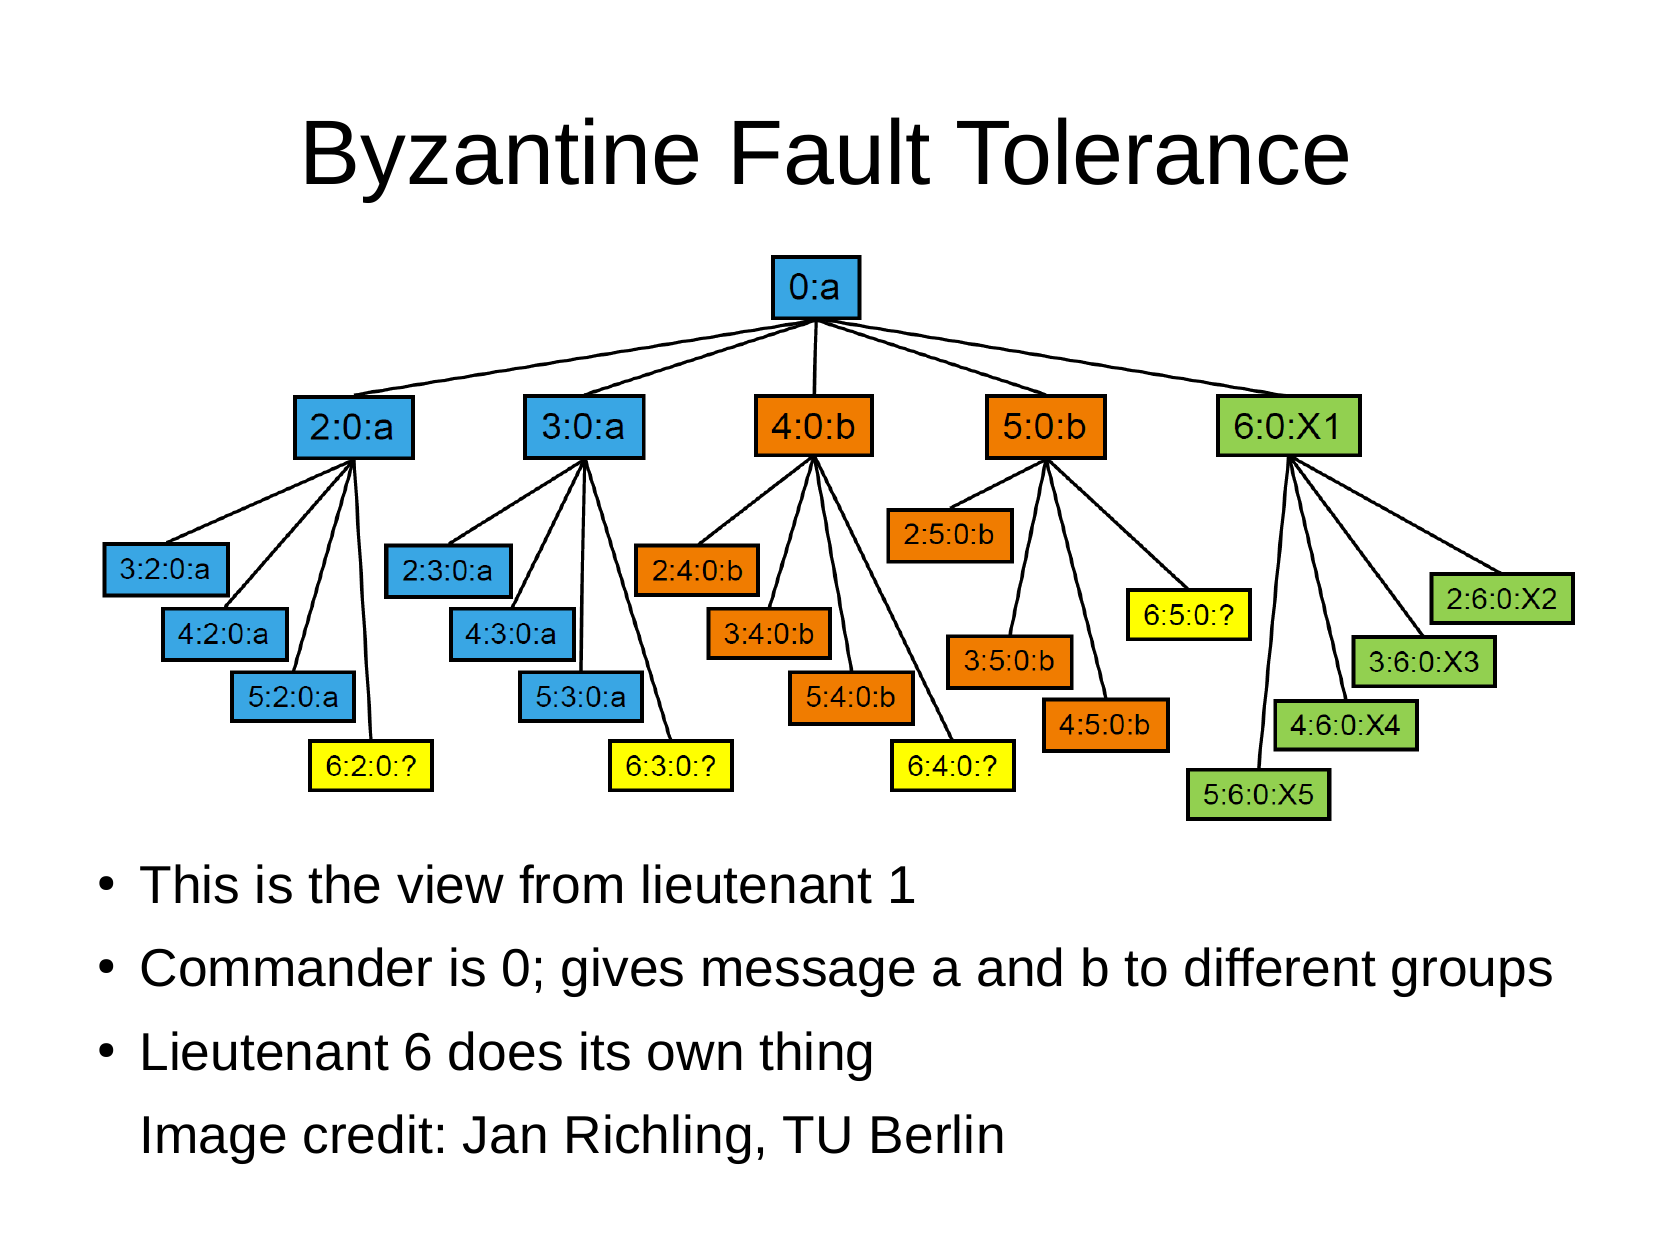

# Byzantine Fault Tolerance
This is the view from lieutenant 1
Commander is 0; gives message a and b to different groups
Lieutenant 6 does its own thing
Image credit: Jan Richling, TU Berlin